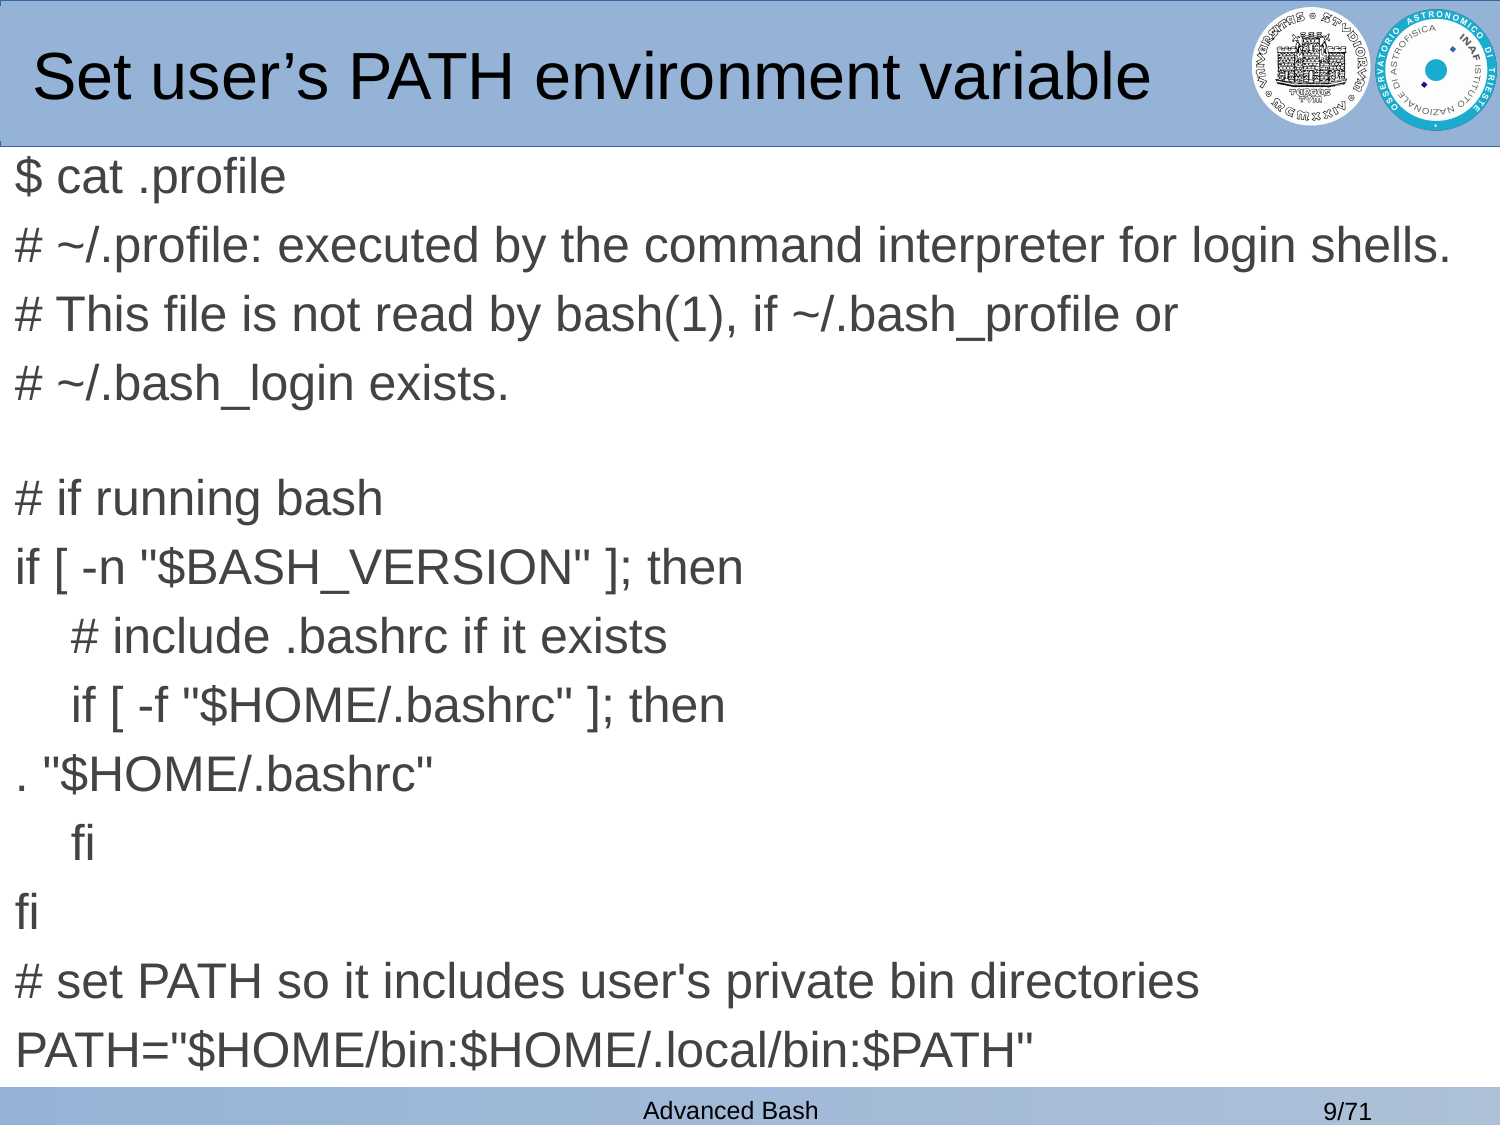

Traditional service delivery
Set user’s PATH environment variable
# $ cat .profile
# ~/.profile: executed by the command interpreter for login shells.
# This file is not read by bash(1), if ~/.bash_profile or
# ~/.bash_login exists.
# if running bash
if [ -n "$BASH_VERSION" ]; then
 # include .bashrc if it exists
 if [ -f "$HOME/.bashrc" ]; then
. "$HOME/.bashrc"
 fi
fi
# set PATH so it includes user's private bin directories
PATH="$HOME/bin:$HOME/.local/bin:$PATH"